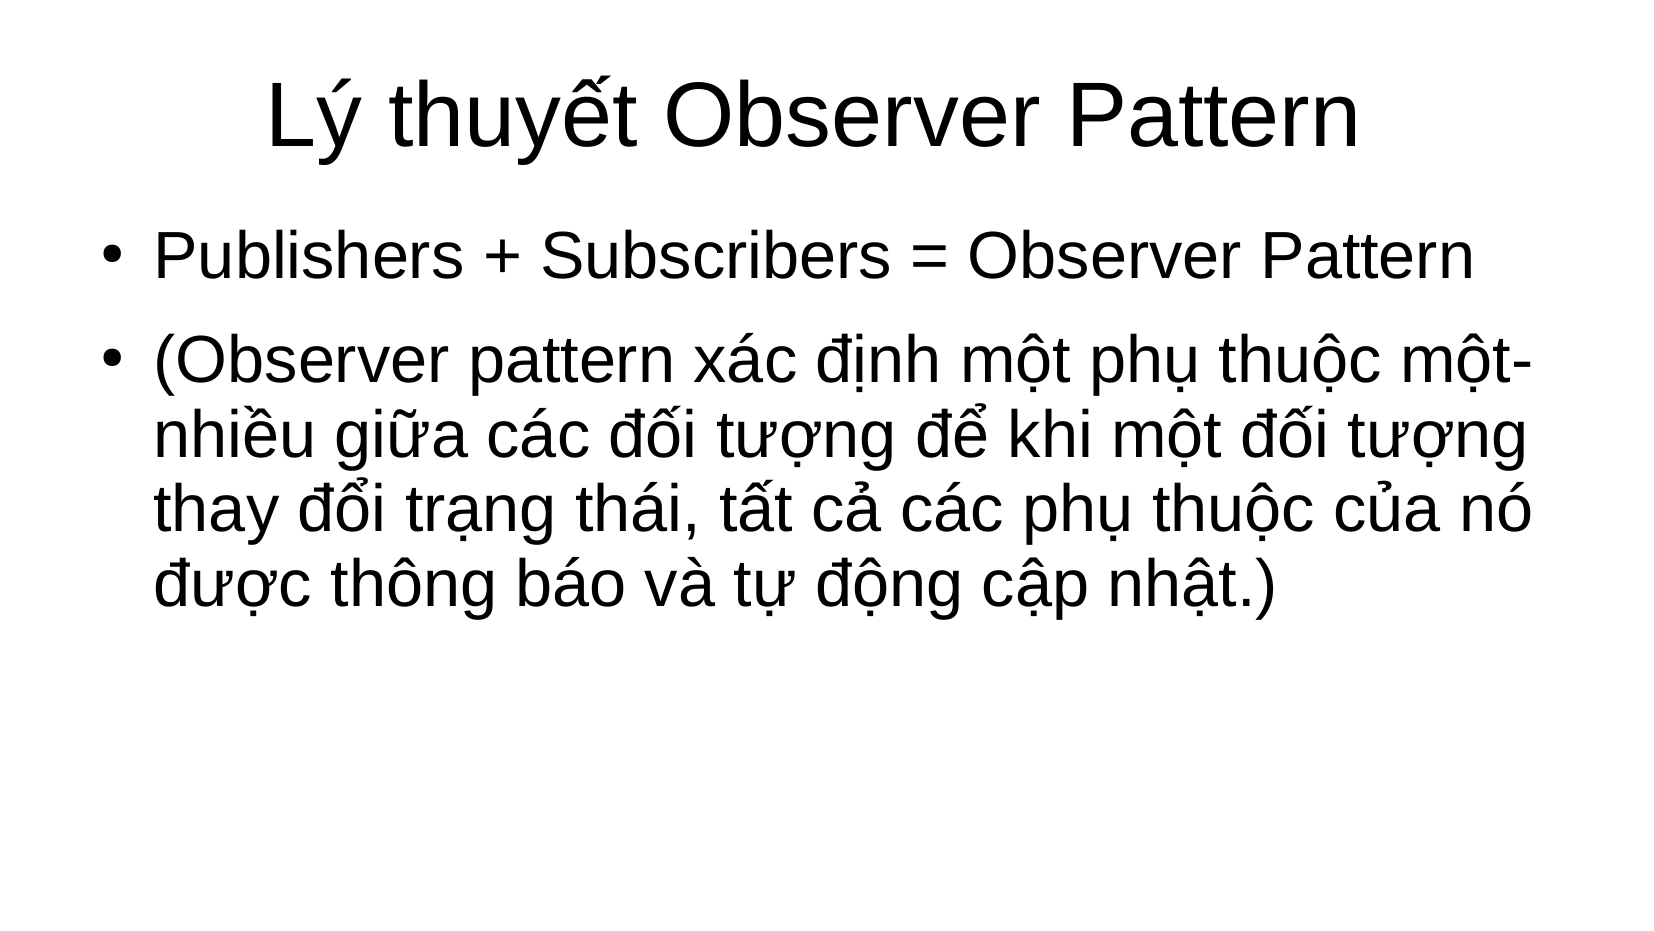

# Lý thuyết Observer Pattern
Publishers + Subscribers = Observer Pattern
(Observer pattern xác định một phụ thuộc một-nhiều giữa các đối tượng để khi một đối tượng thay đổi trạng thái, tất cả các phụ thuộc của nó được thông báo và tự động cập nhật.)